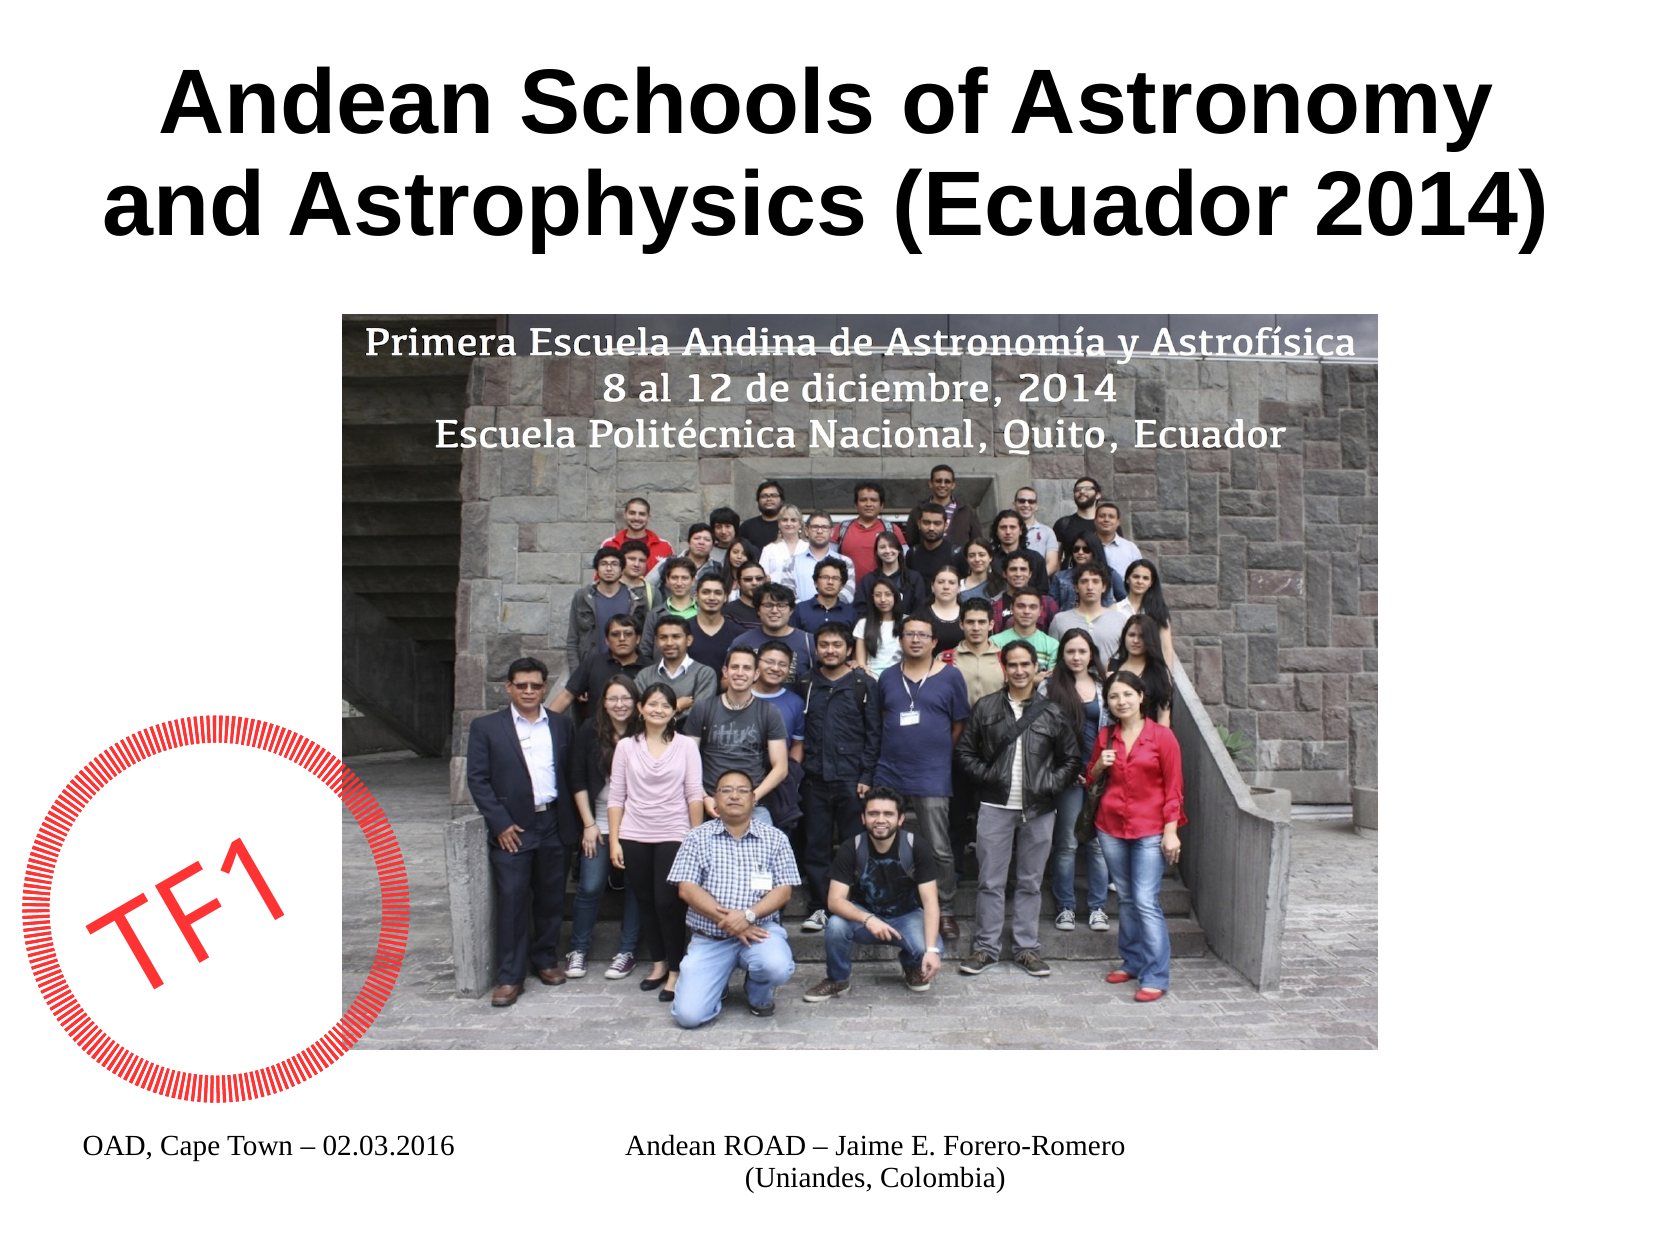

# Andean Schools of Astronomy and Astrophysics (Ecuador 2014)
TF1